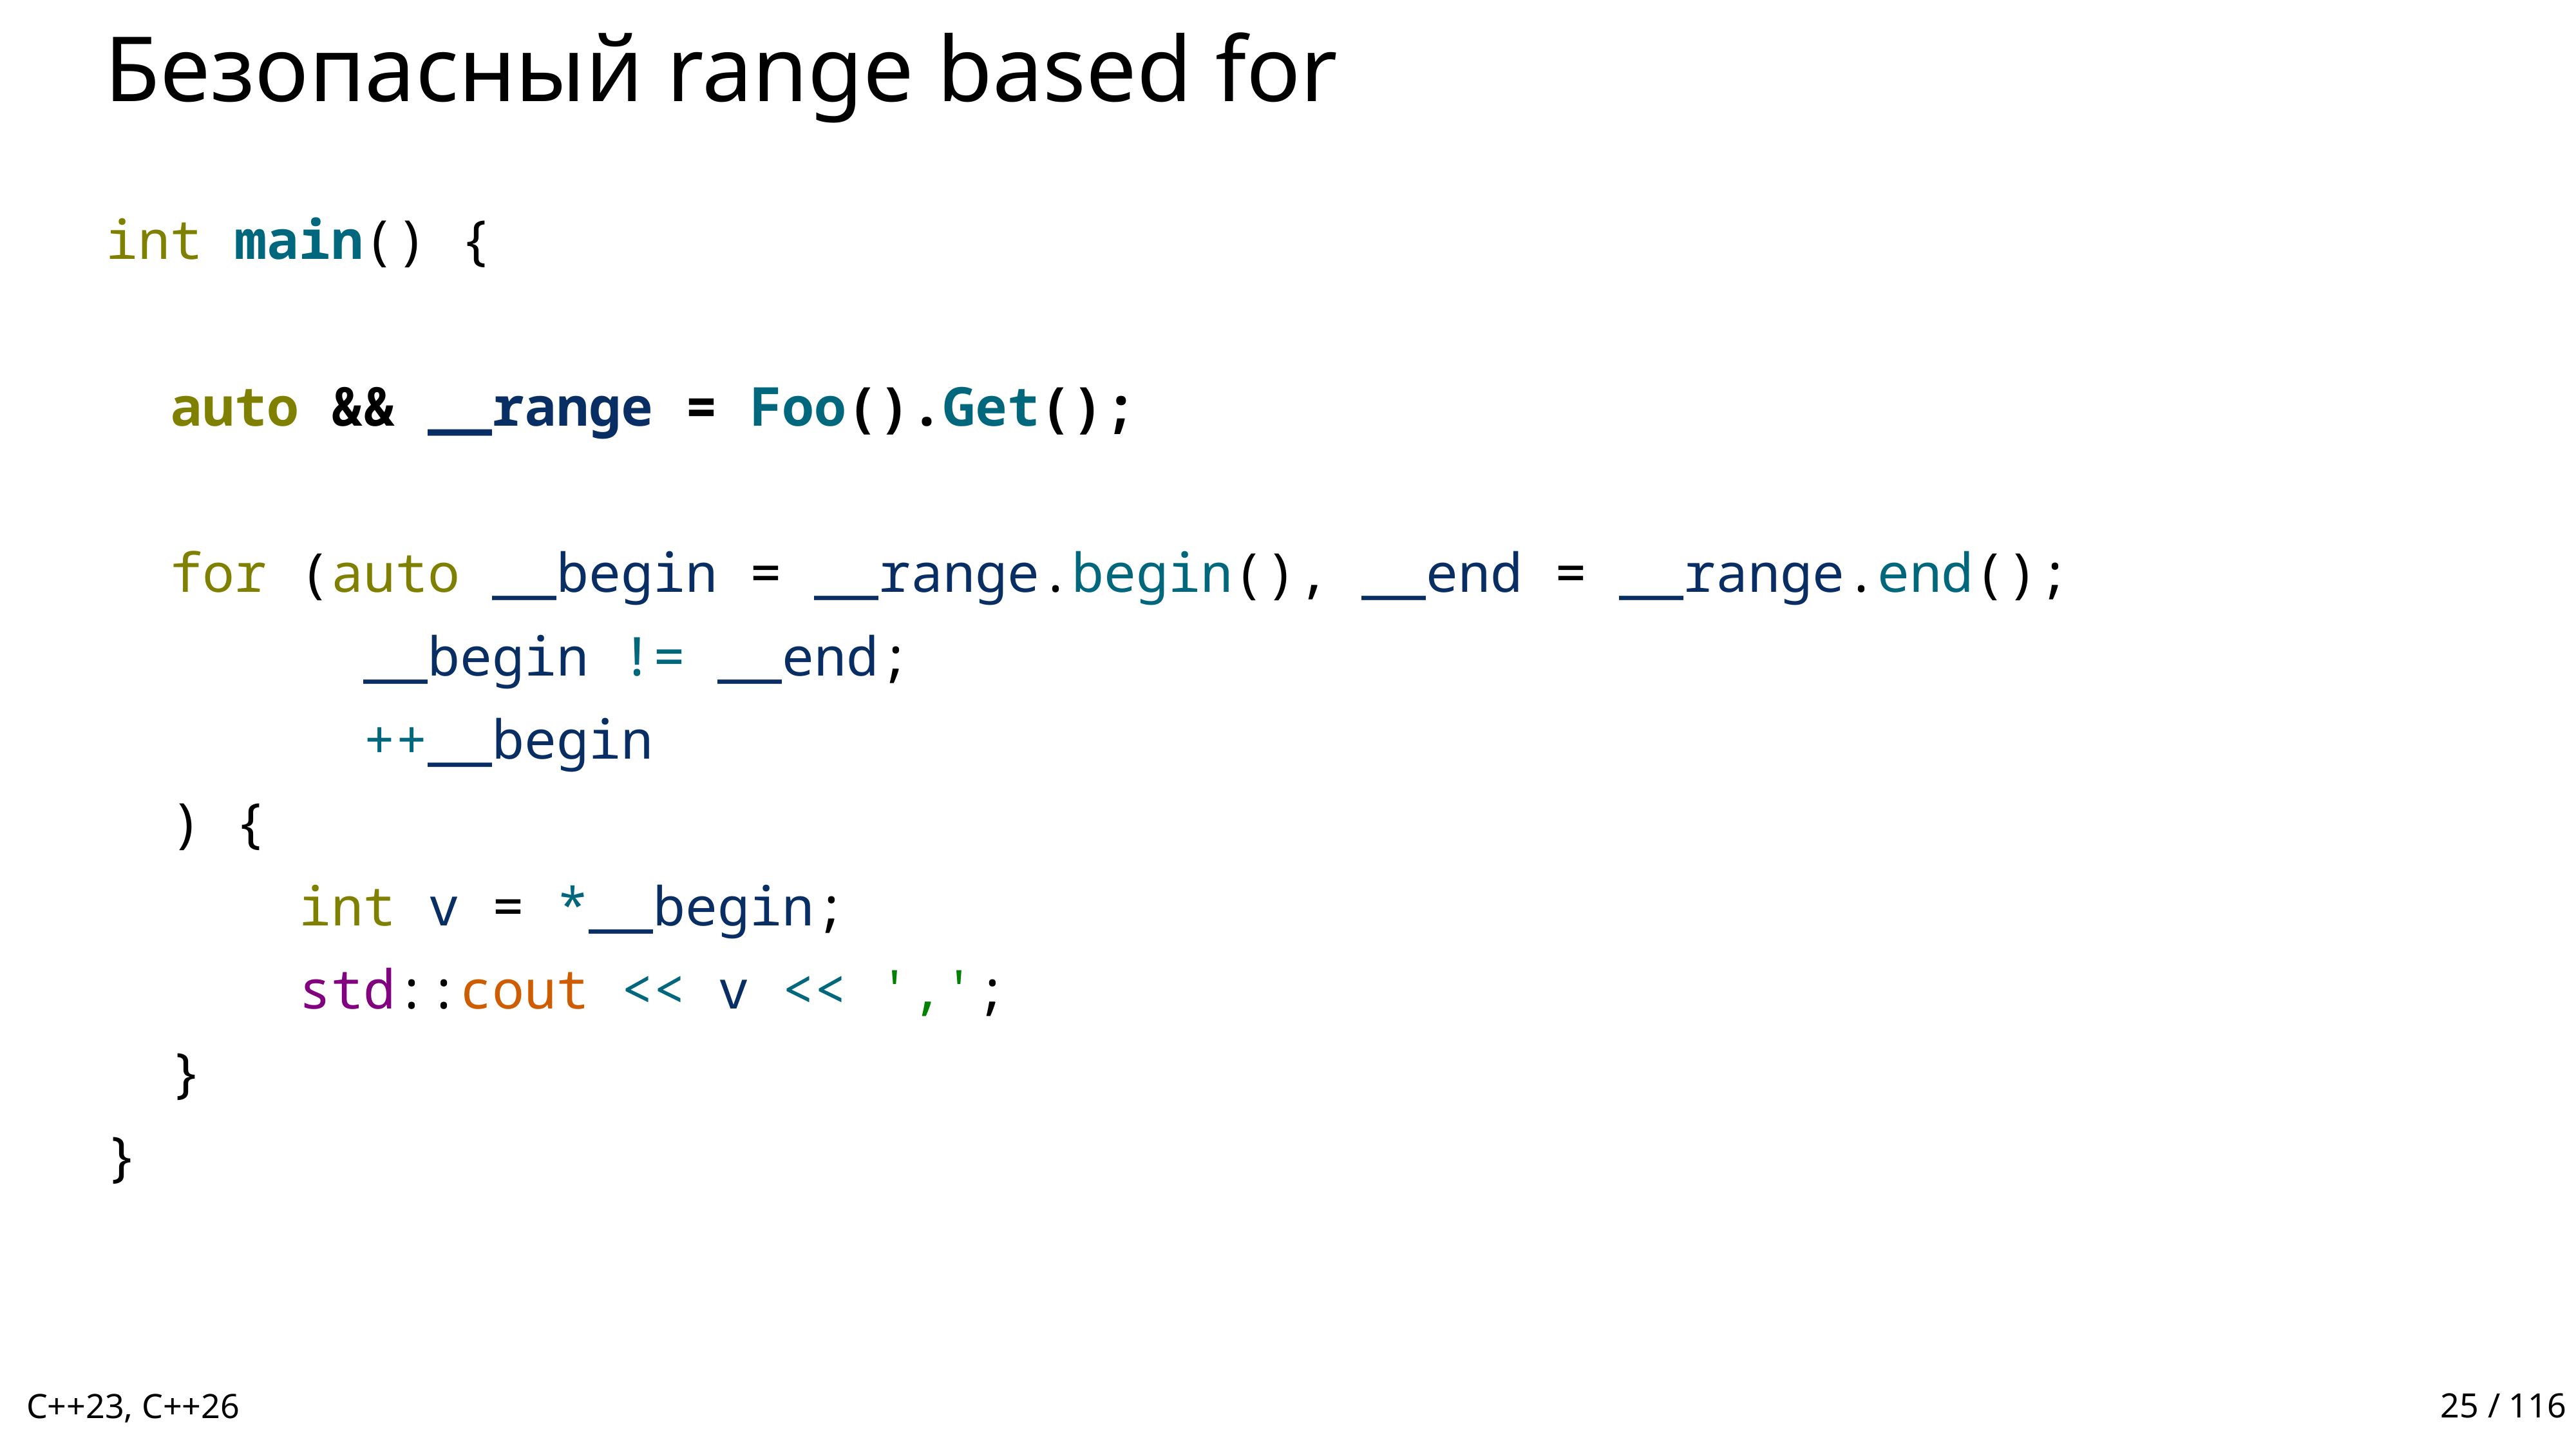

Безопасный range based for
# int main() {
 auto && __range = Foo().Get();
 for (auto __begin = __range.begin(), __end = __range.end();
 __begin != __end;
 ++__begin
 ) {
 int v = *__begin;
 std::cout << v << ',';
 }
}
C++23, C++26